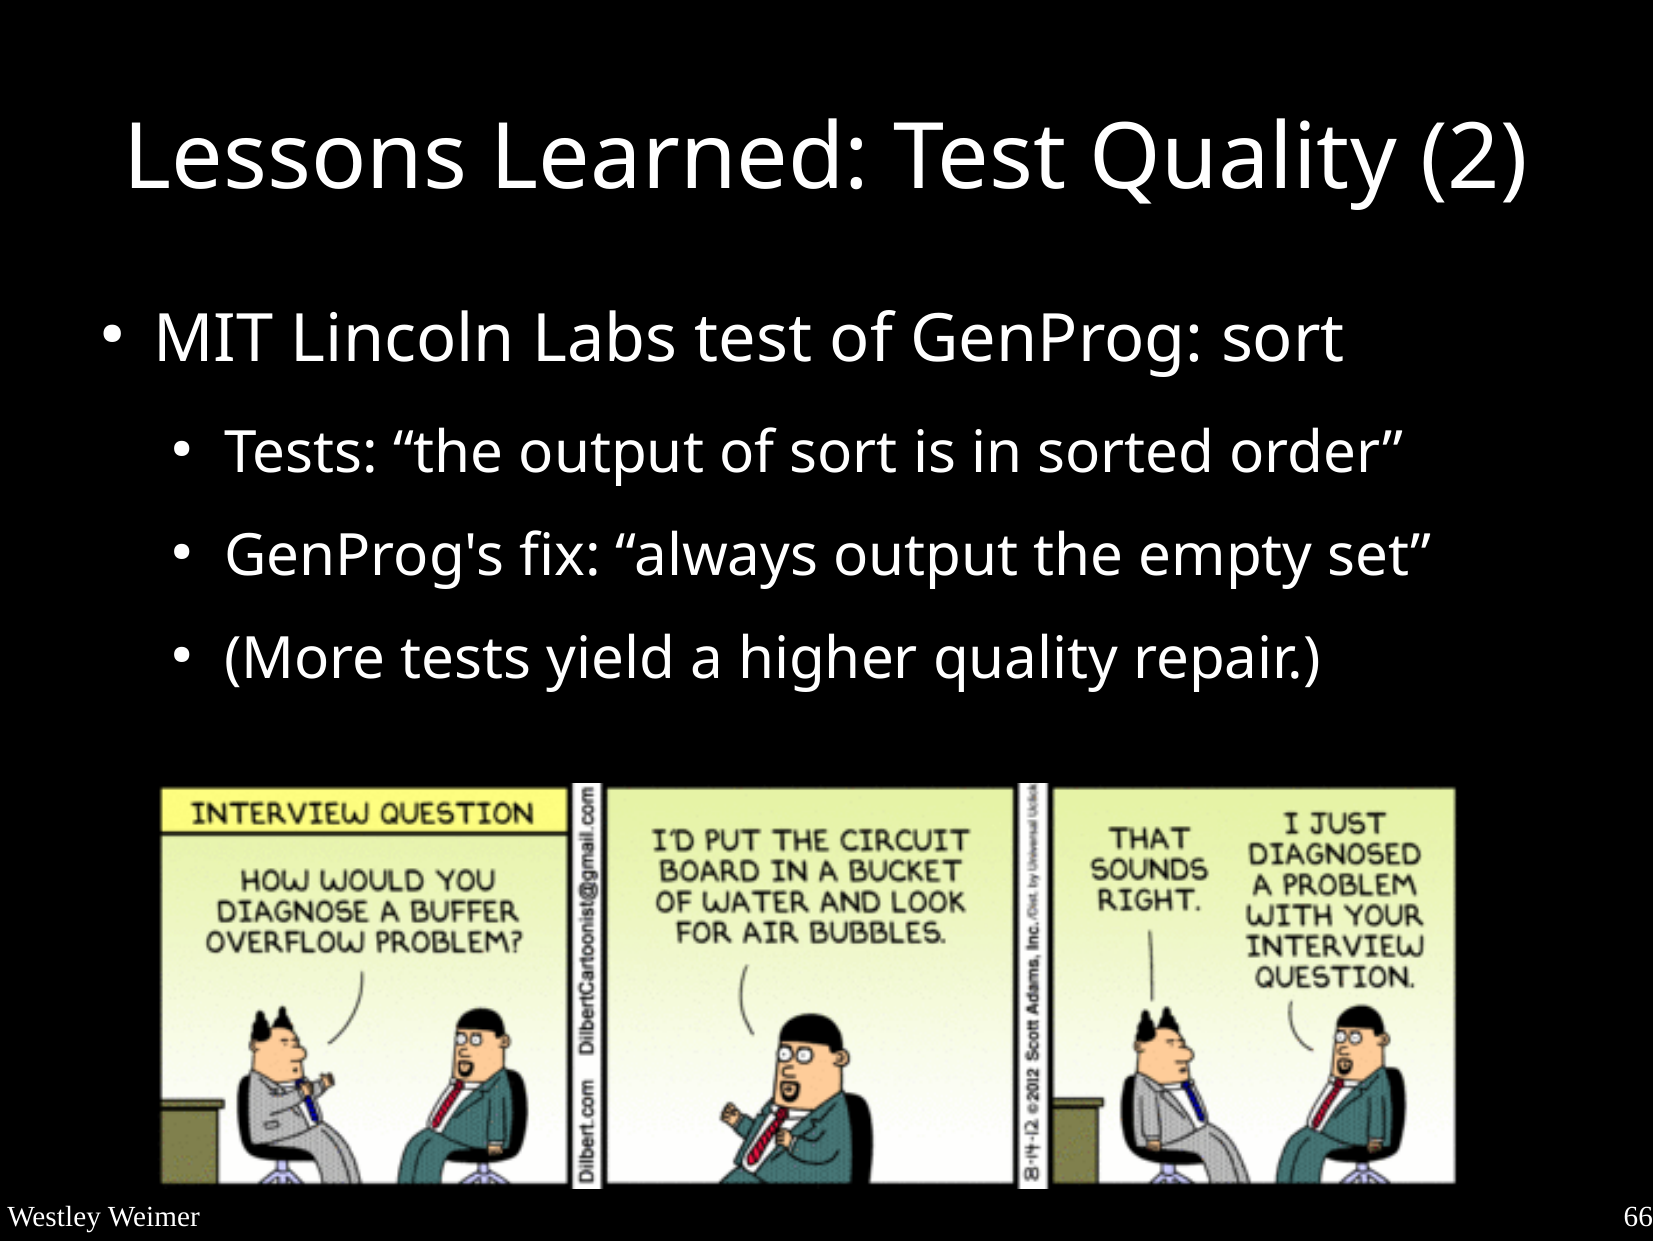

# Lessons Learned: Test Quality (2)
MIT Lincoln Labs test of GenProg: sort
Tests: “the output of sort is in sorted order”
GenProg's fix: “always output the empty set”
(More tests yield a higher quality repair.)
66